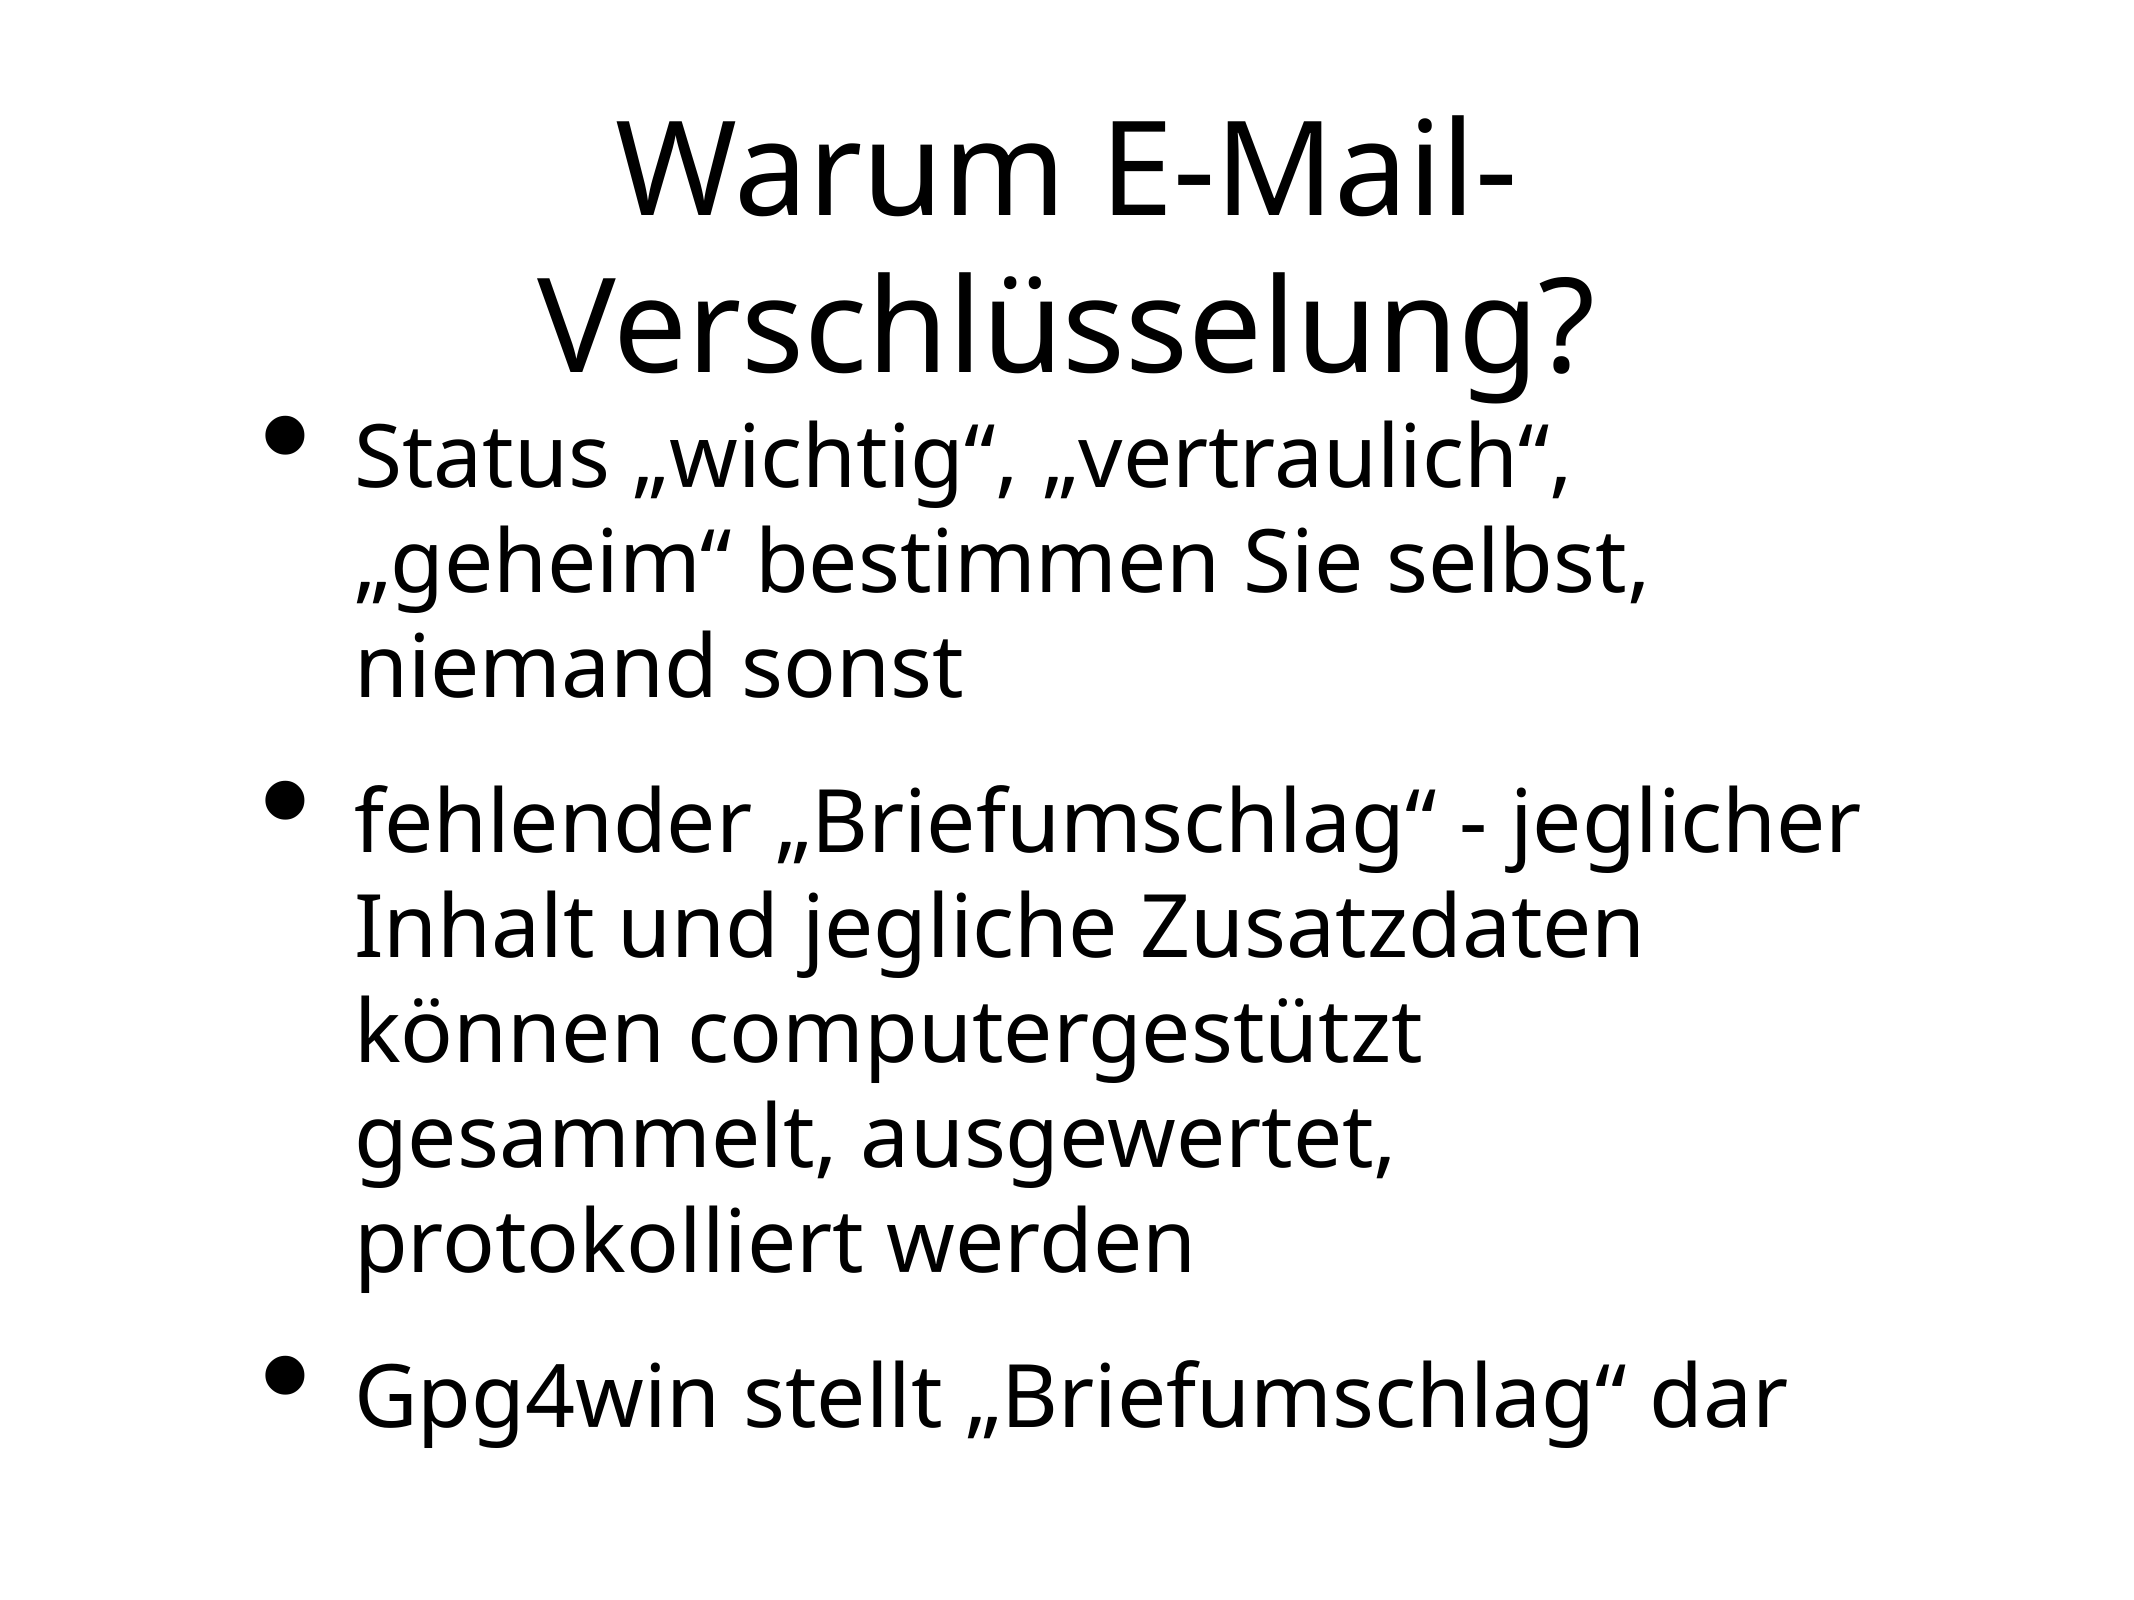

# Warum E-Mail-Verschlüsselung?
Status „wichtig“, „vertraulich“, „geheim“ bestimmen Sie selbst, niemand sonst
fehlender „Briefumschlag“ - jeglicher Inhalt und jegliche Zusatzdaten können computergestützt gesammelt, ausgewertet, protokolliert werden
Gpg4win stellt „Briefumschlag“ dar